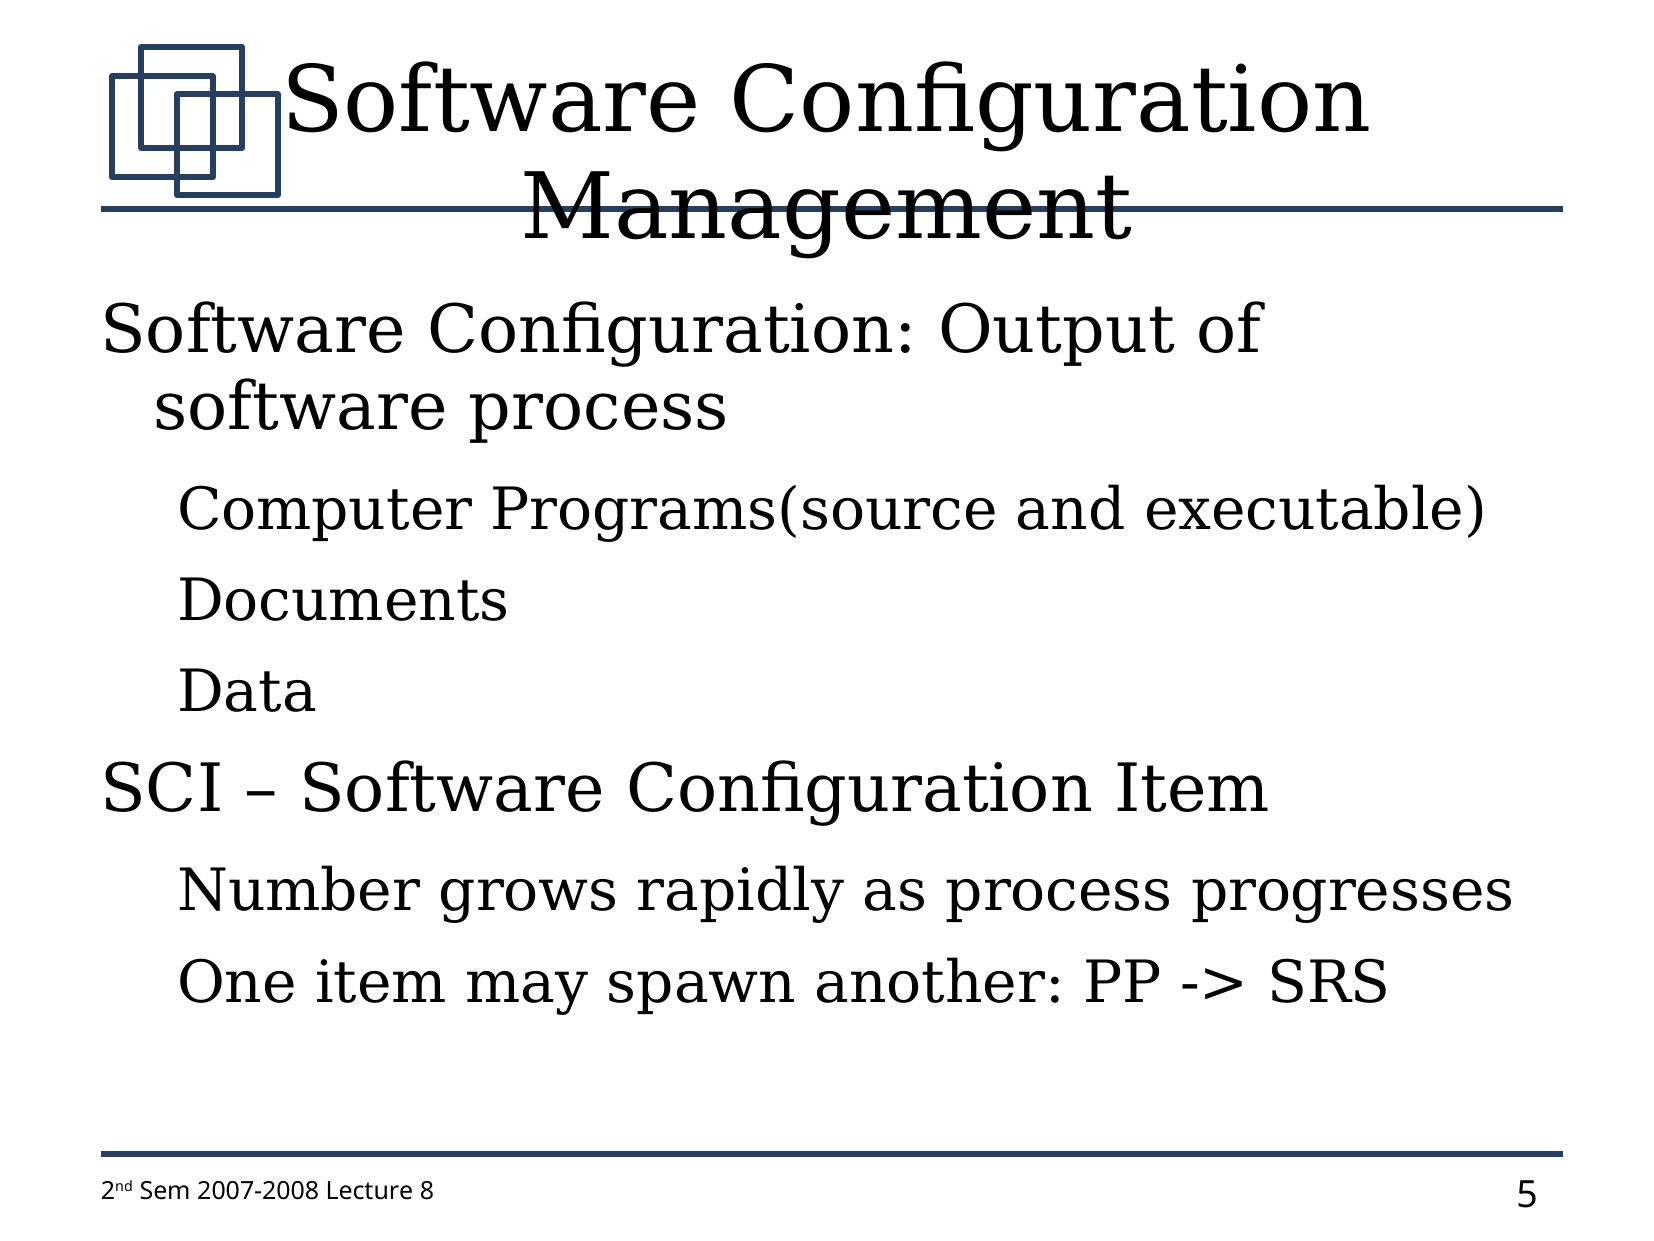

# Software Configuration Management
Software Configuration: Output of software process
Computer Programs(source and executable)
Documents
Data
SCI – Software Configuration Item
Number grows rapidly as process progresses
One item may spawn another: PP -> SRS